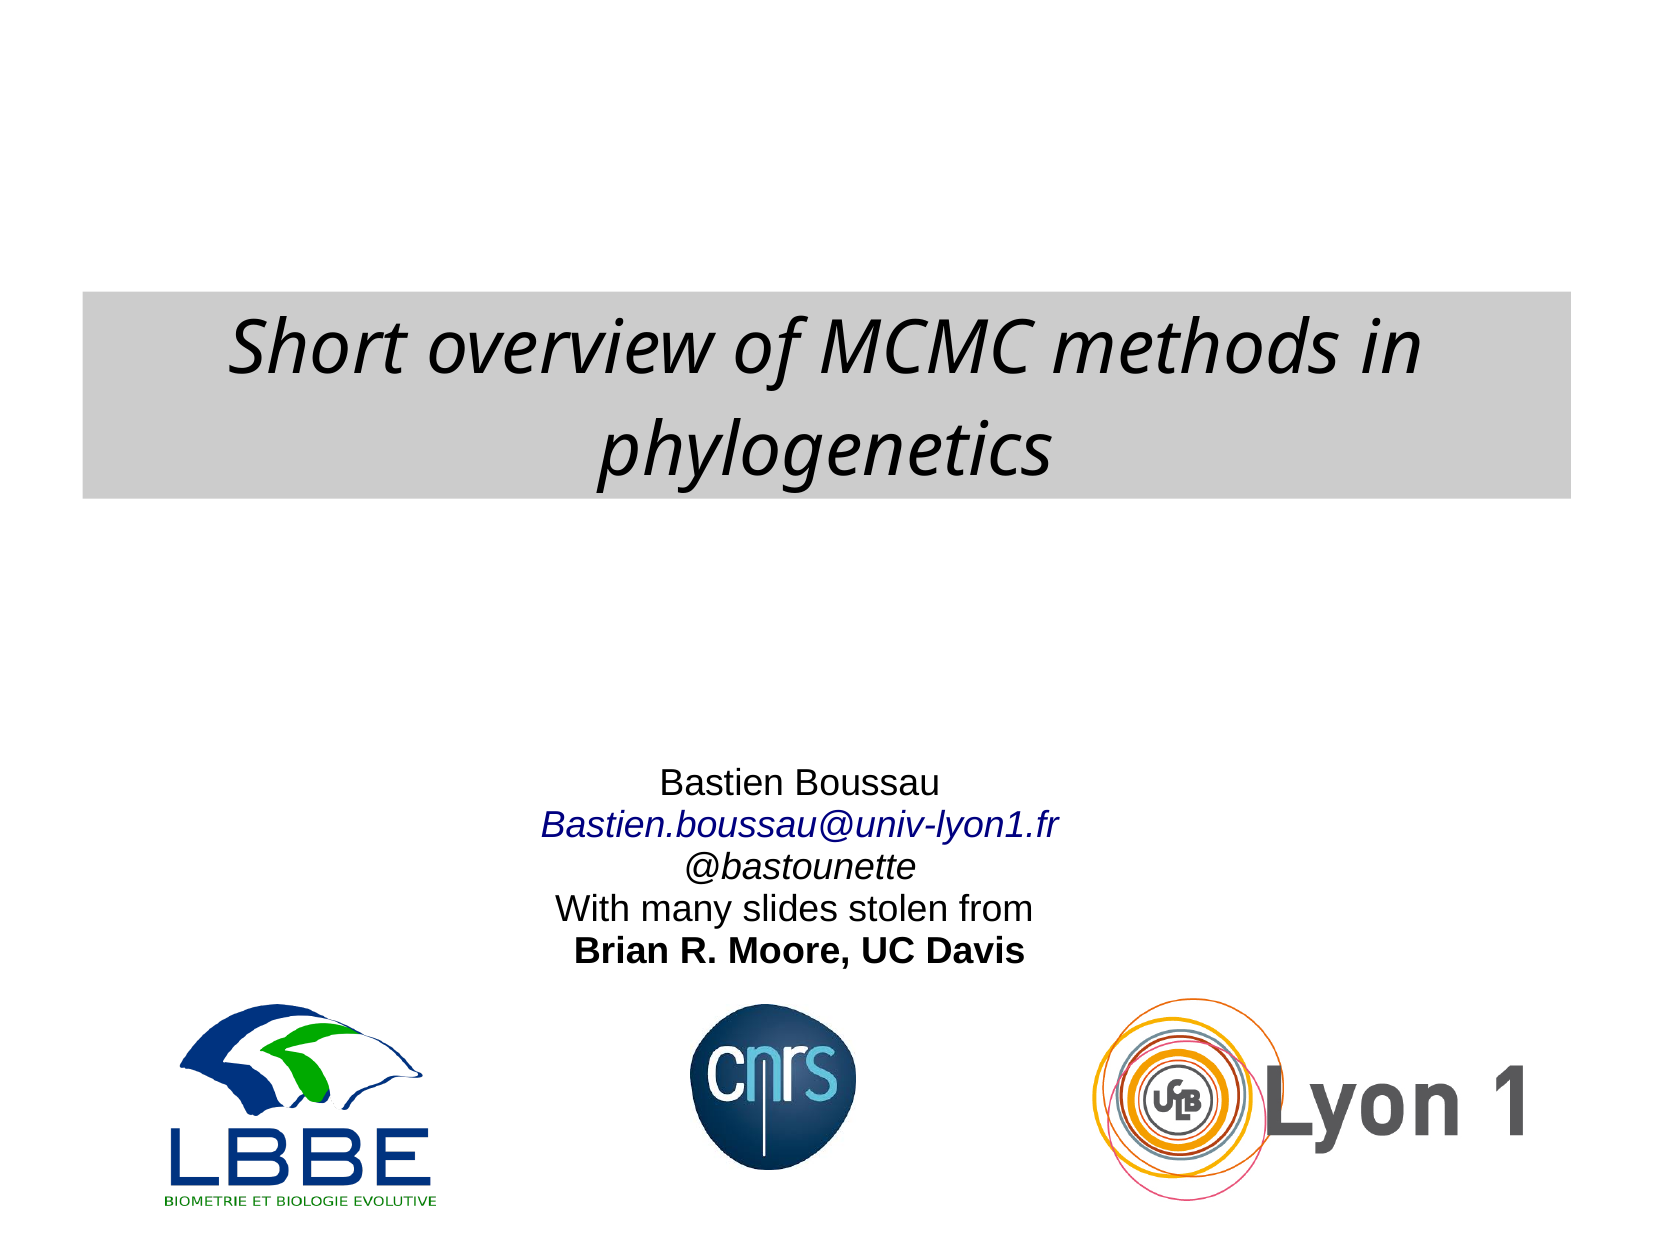

# Short overview of MCMC methods in phylogenetics
Bastien Boussau
Bastien.boussau@univ-lyon1.fr
@bastounette
With many slides stolen from
Brian R. Moore, UC Davis